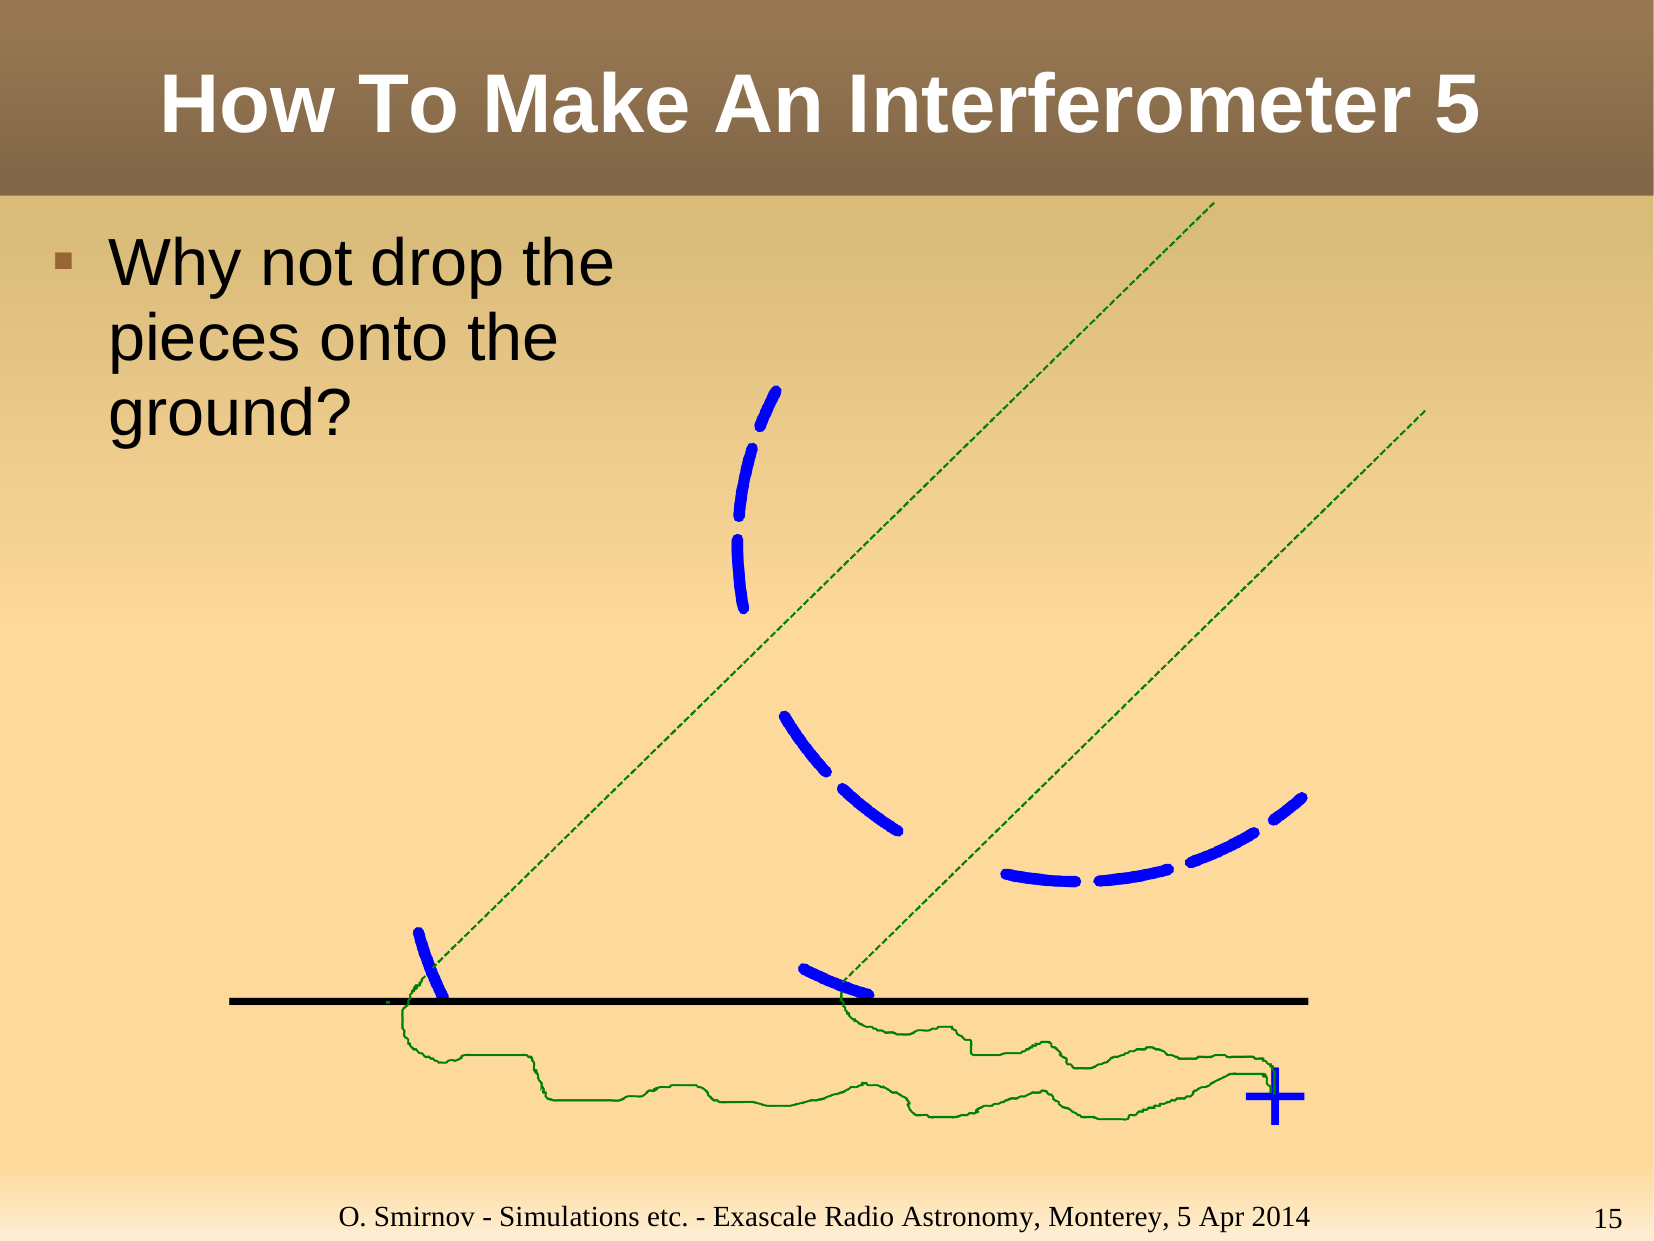

# How To Make An Interferometer 5
Why not drop the
pieces onto the ground?
O. Smirnov - Simulations etc. - Exascale Radio Astronomy, Monterey, 5 Apr 2014
15